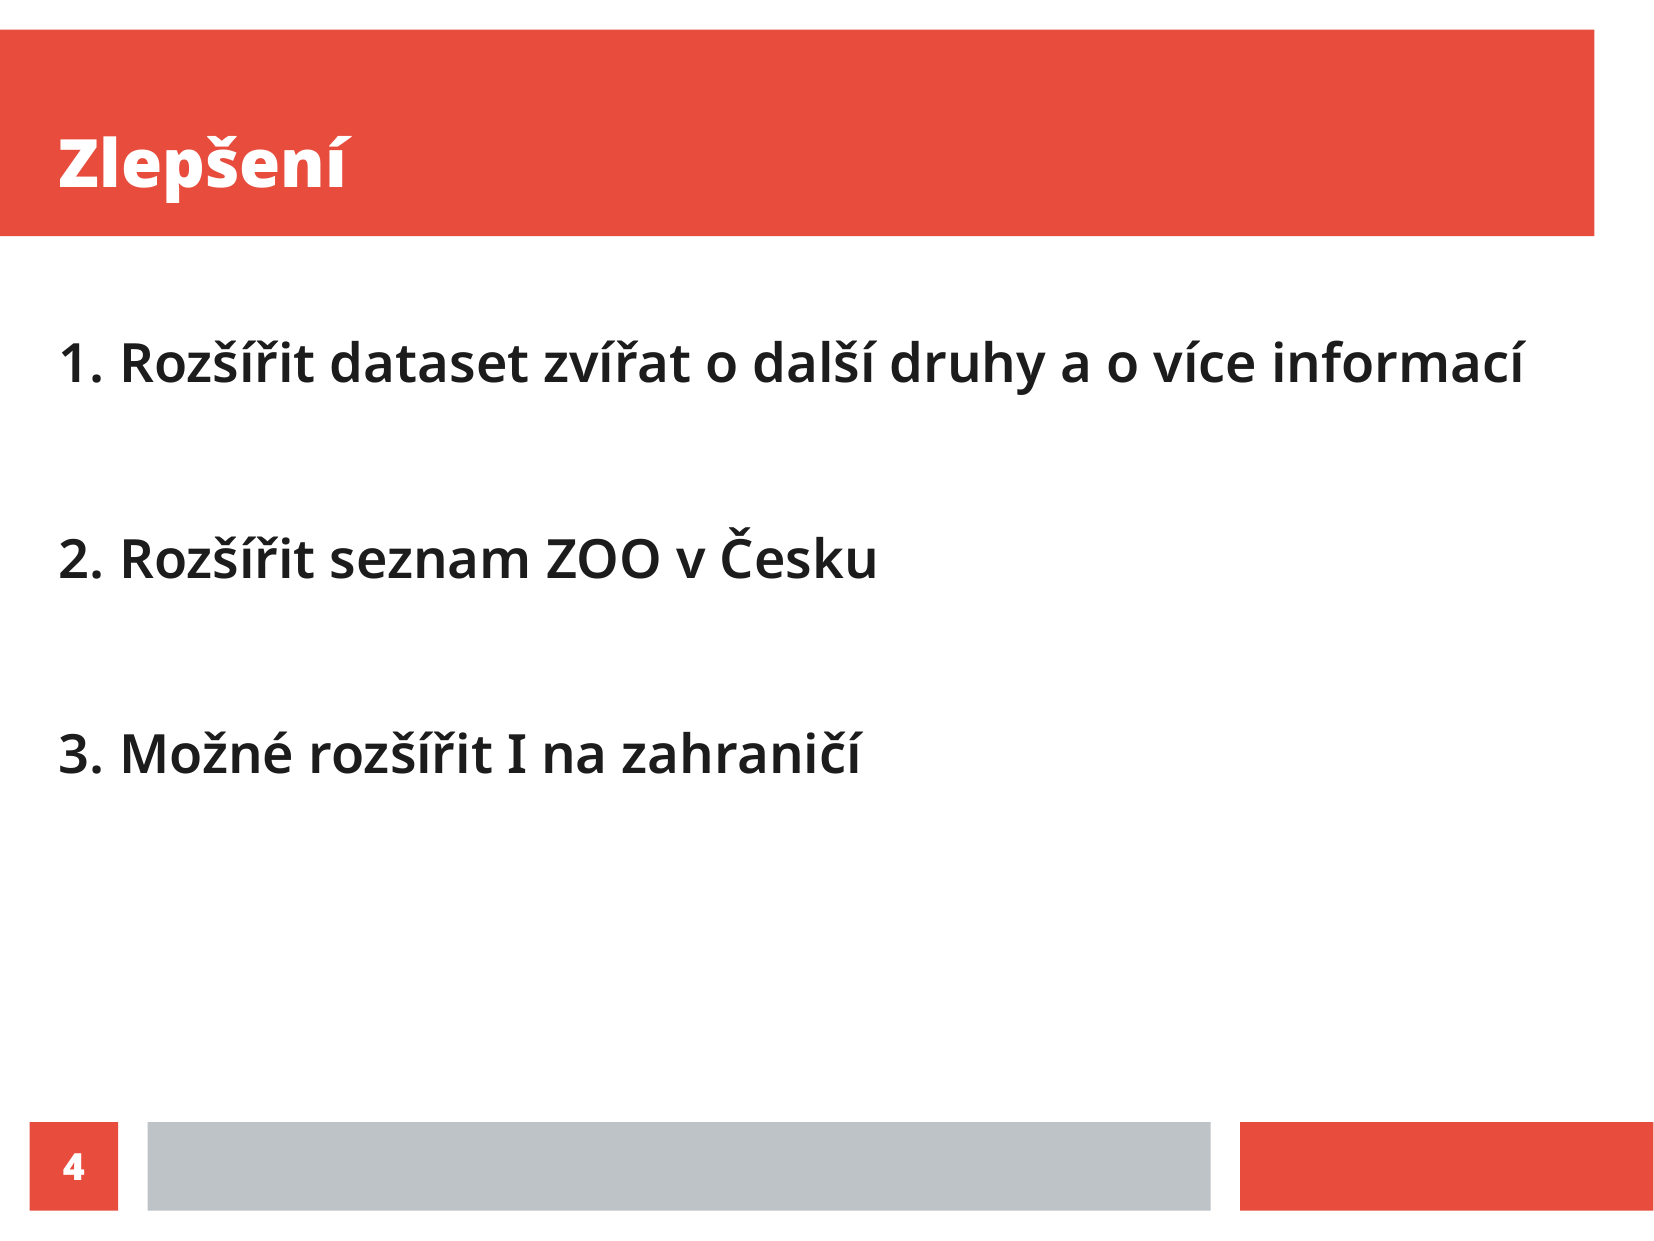

# Zlepšení
1. Rozšířit dataset zvířat o další druhy a o více informací
2. Rozšířit seznam ZOO v Česku
3. Možné rozšířit I na zahraničí
4